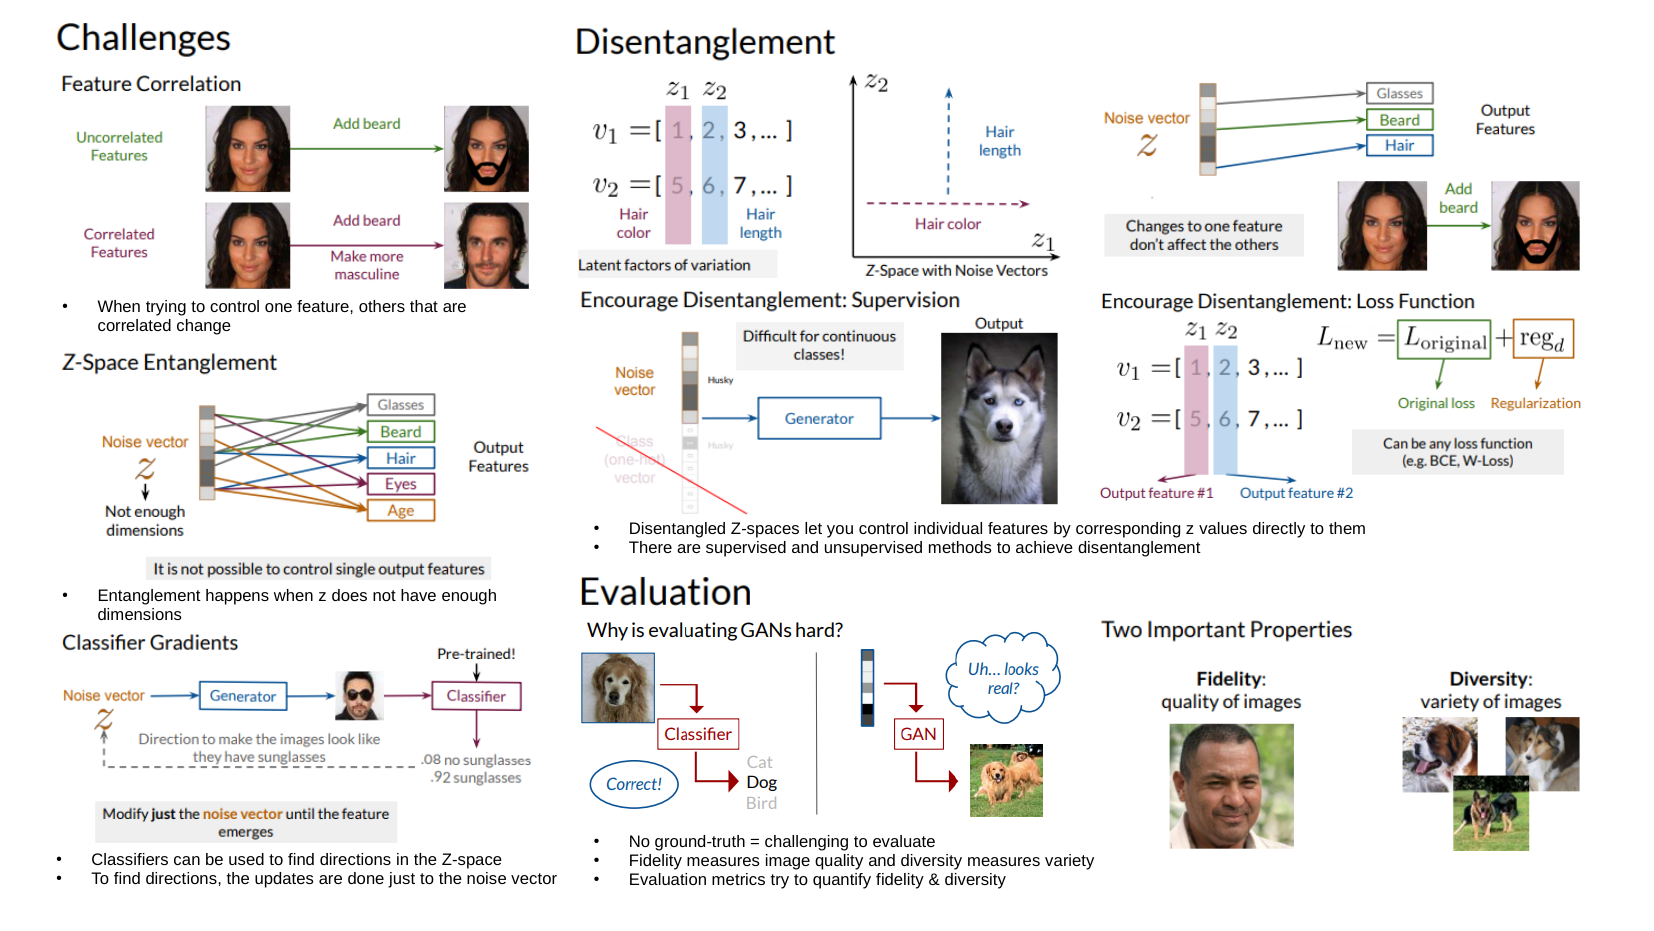

When trying to control one feature, others that are
correlated change
Disentangled Z-spaces let you control individual features by corresponding z values directly to them
There are supervised and unsupervised methods to achieve disentanglement
Entanglement happens when z does not have enough
dimensions
No ground-truth = challenging to evaluate
Fidelity measures image quality and diversity measures variety
Evaluation metrics try to quantify fidelity & diversity
Classifiers can be used to find directions in the Z-space
To find directions, the updates are done just to the noise vector